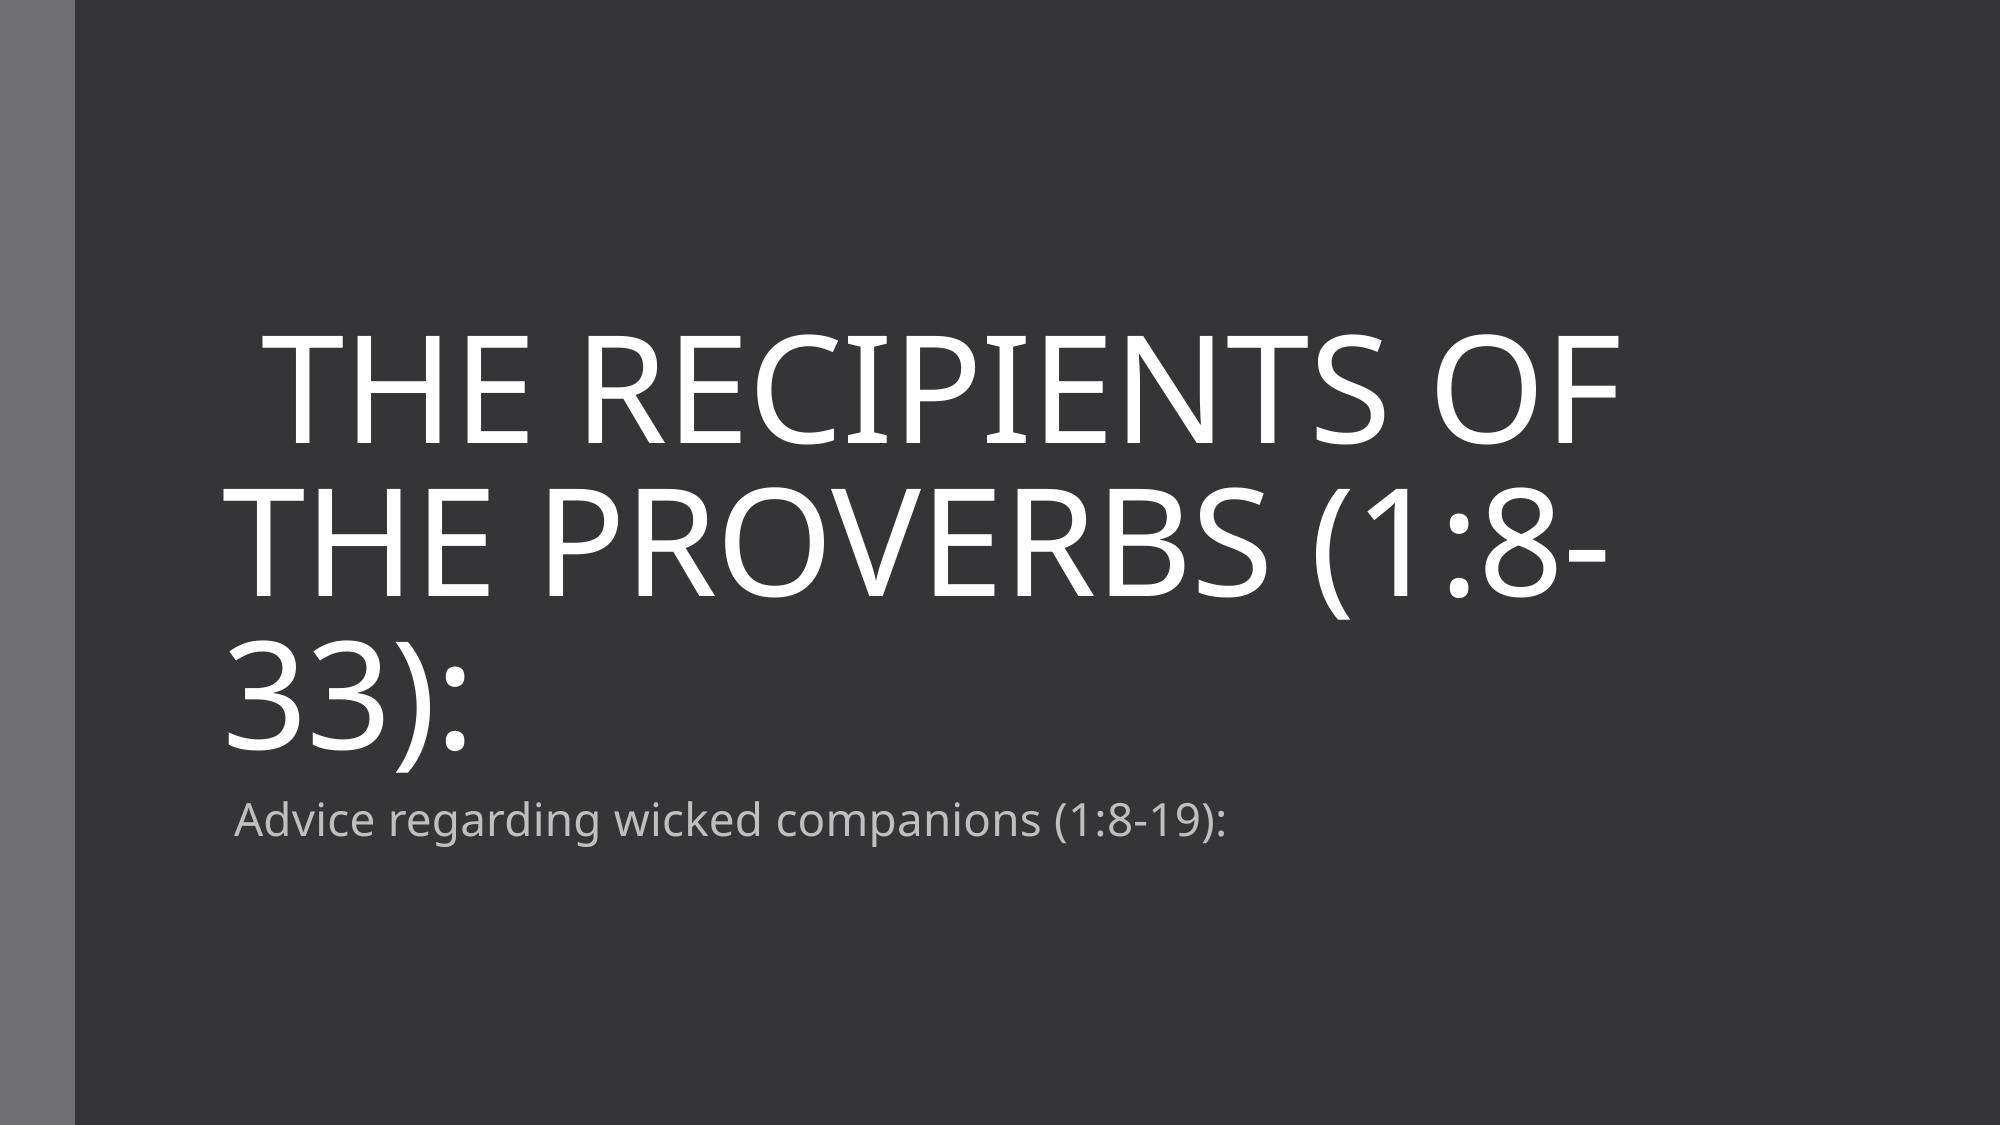

# THE RECIPIENTS OF THE PROVERBS (1:8-33):
 Advice regarding wicked companions (1:8-19):